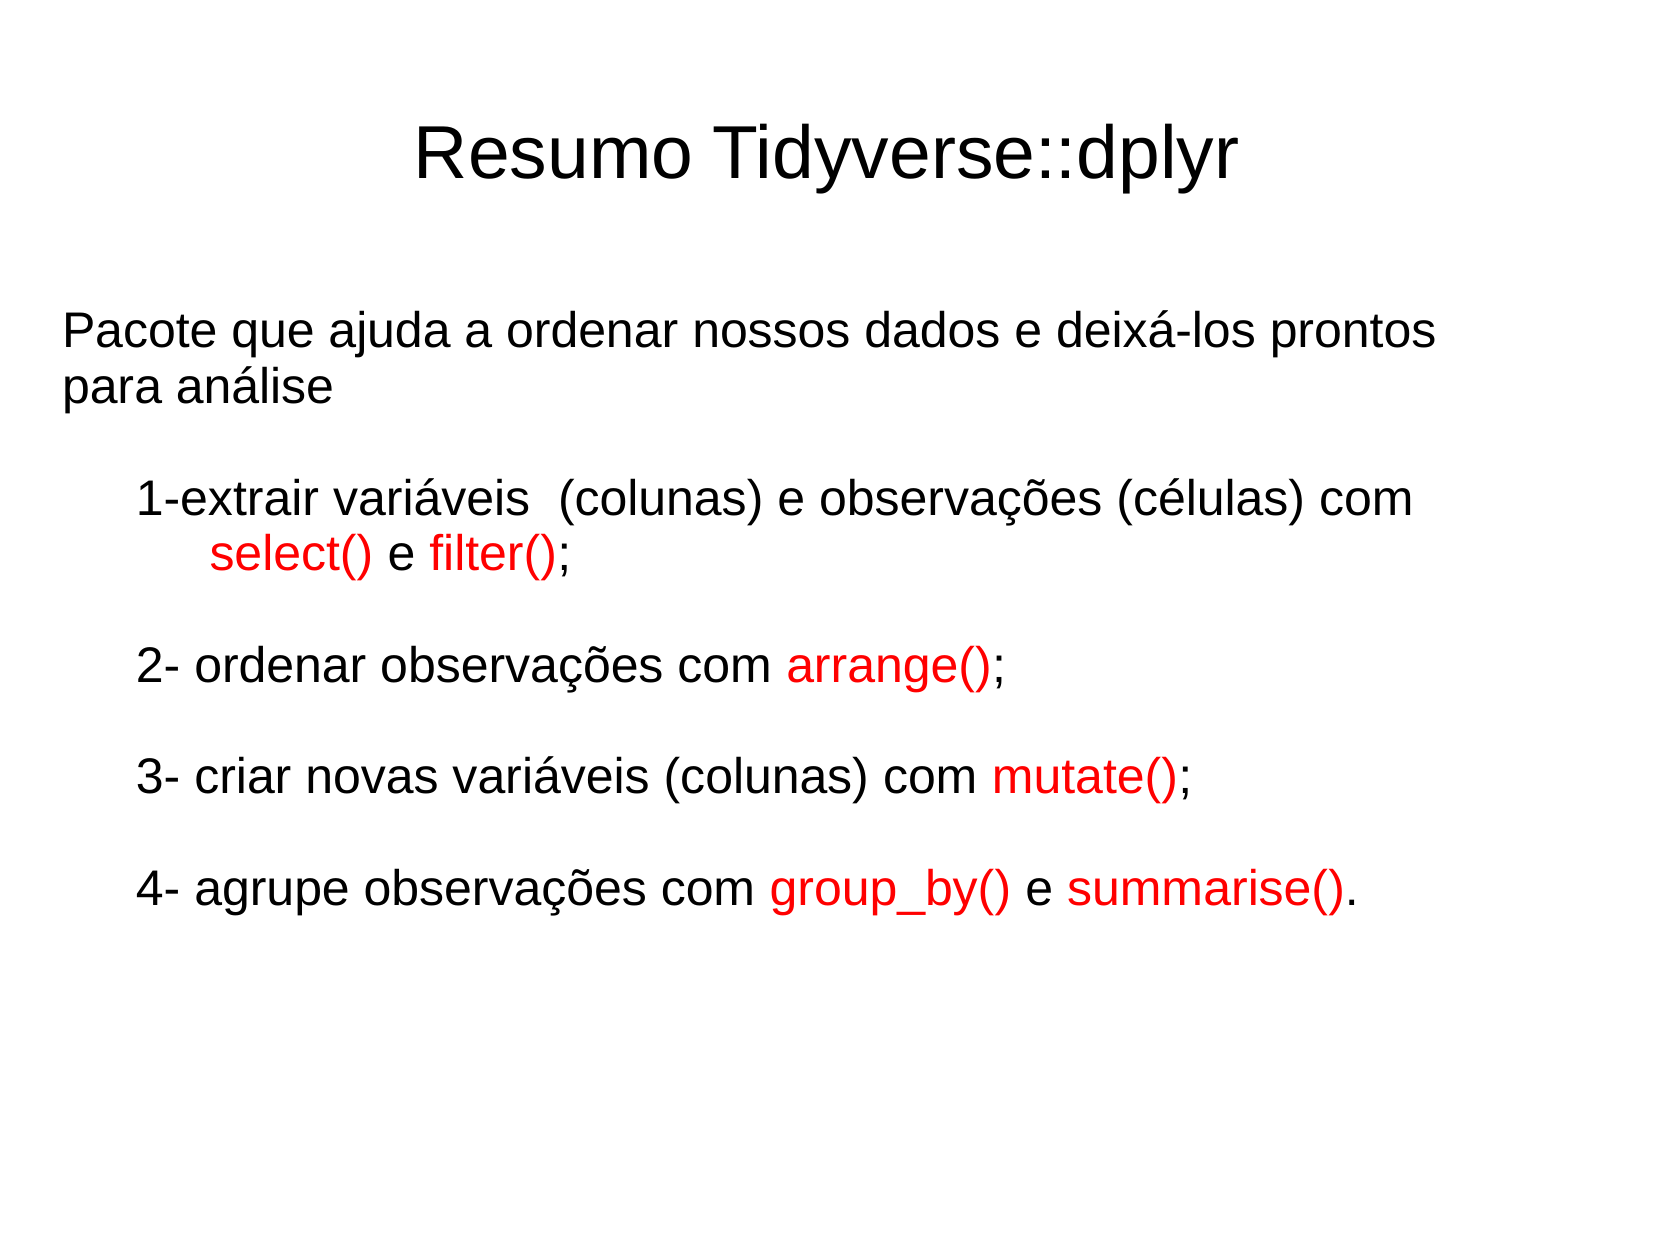

# Resumo Tidyverse::dplyr
Pacote que ajuda a ordenar nossos dados e deixá-los prontos
para análise
	1-extrair variáveis (colunas) e observações (células) com
		select() e filter();
	2- ordenar observações com arrange();
	3- criar novas variáveis (colunas) com mutate();
	4- agrupe observações com group_by() e summarise().